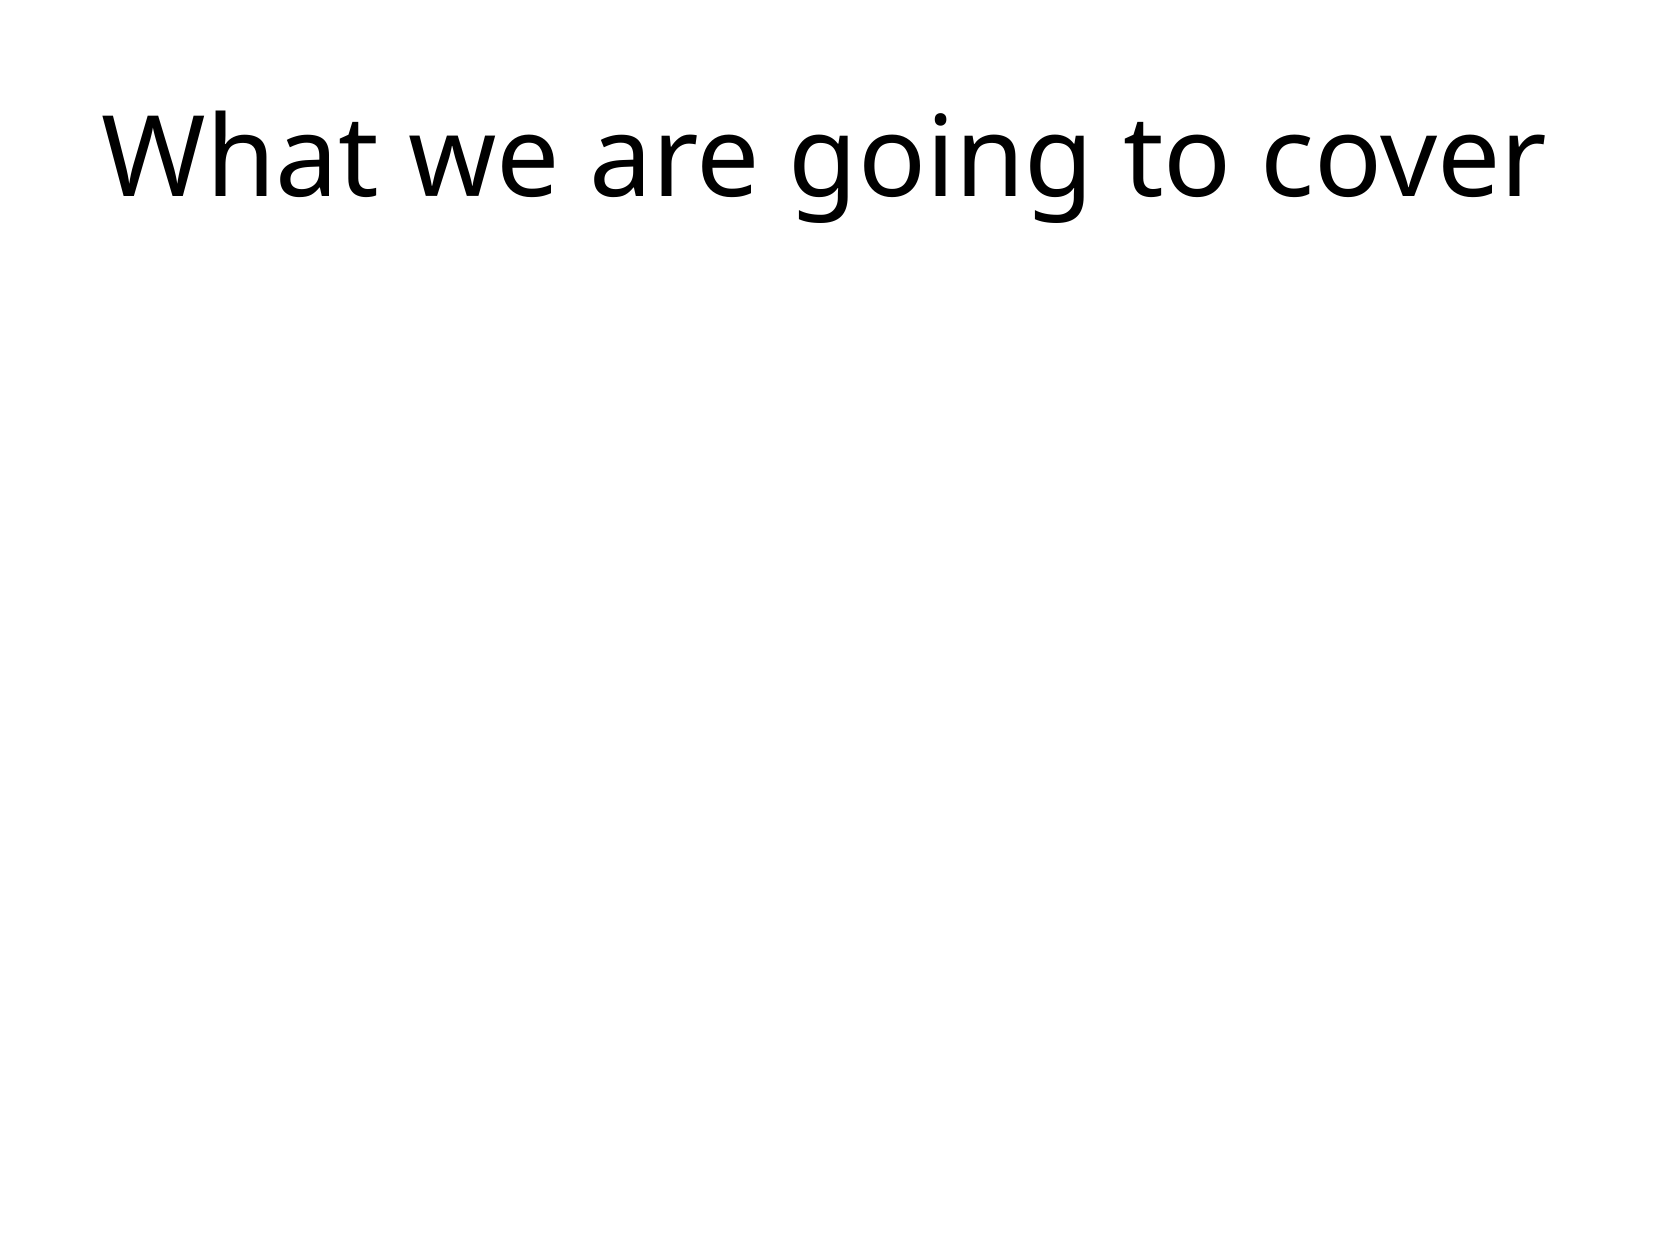

# What we are going to cover